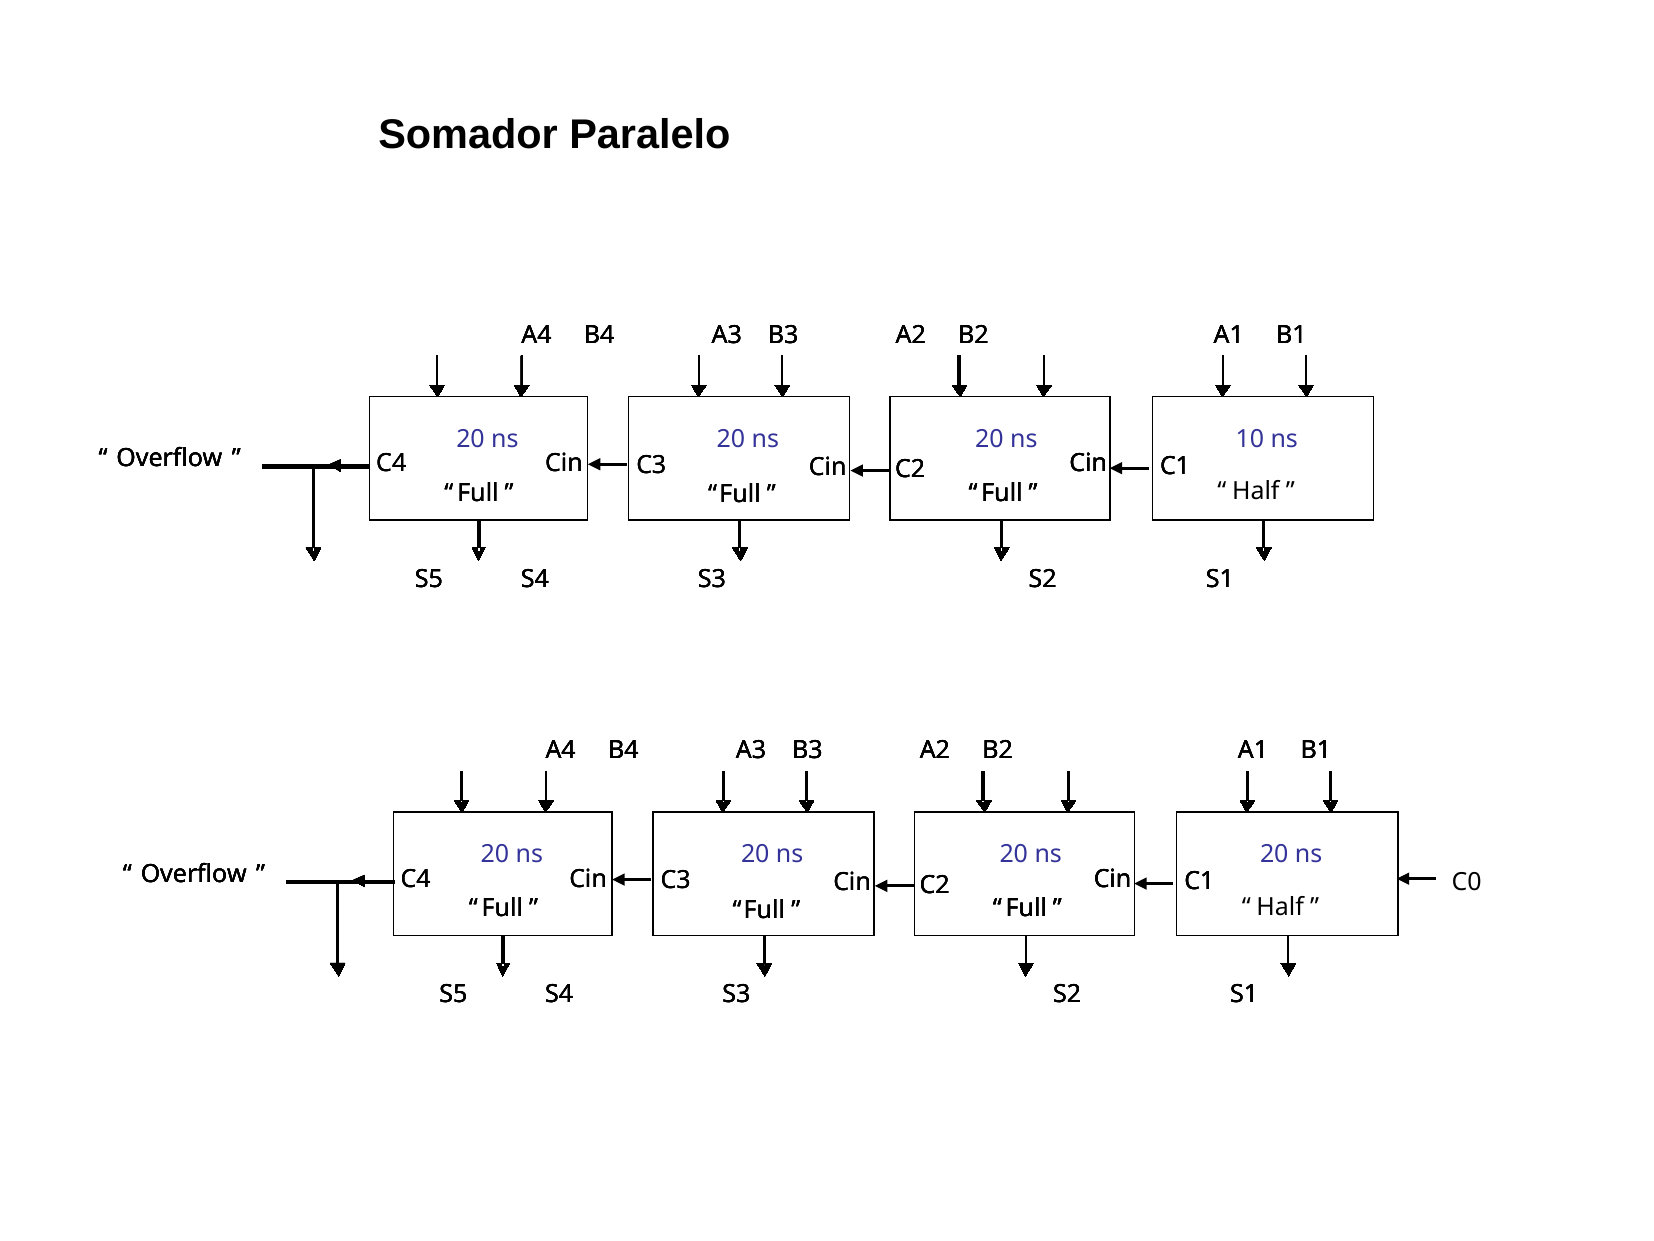

Somador Paralelo
A4 B4 A3 B3 A2 B2
A4 B4 A3 B3 A2 B2
A4 B4 A3 B3 A2 B2
A4 B4 A3 B3 A2 B2
A1 B1
A1 B1
A1 B1
A1 B1
20 ns
20 ns
20 ns
10 ns
“
“
“
“
Overflow
Overflow
Overflow
Overflow
”
”
”
”
C4
C4
C4
Cin
Cin
Cin
Cin
Cin
Cin
Cin
C3
C3
C3
C1
C1
C1
C1
Cin
Cin
Cin
C2
C2
C2
C2
“
Half
”
“
“
“
Full
Full
Full
”
”
”
“
“
“
“
Full
Full
Full
Full
”
”
”
”
“
“
“
Full
Full
Full
”
”
”
S5 S4 S3
S5 S4 S3
S5 S4 S3
S5 S4 S3
S2 S1
S2 S1
S2 S1
S2 S1
A4 B4 A3 B3 A2 B2
A4 B4 A3 B3 A2 B2
A4 B4 A3 B3 A2 B2
A4 B4 A3 B3 A2 B2
A1 B1
A1 B1
A1 B1
A1 B1
20 ns
20 ns
20 ns
20 ns
“
“
“
“
Overflow
Overflow
Overflow
Overflow
”
”
”
”
C4
C4
C4
Cin
Cin
Cin
Cin
Cin
Cin
Cin
C3
C3
C3
C1
C1
C1
C1
C0
Cin
Cin
Cin
C2
C2
C2
C2
“
Half
”
“
“
“
Full
Full
Full
”
”
”
“
“
“
“
Full
Full
Full
Full
”
”
”
”
“
“
“
Full
Full
Full
”
”
”
S5 S4 S3
S5 S4 S3
S5 S4 S3
S5 S4 S3
S2 S1
S2 S1
S2 S1
S2 S1